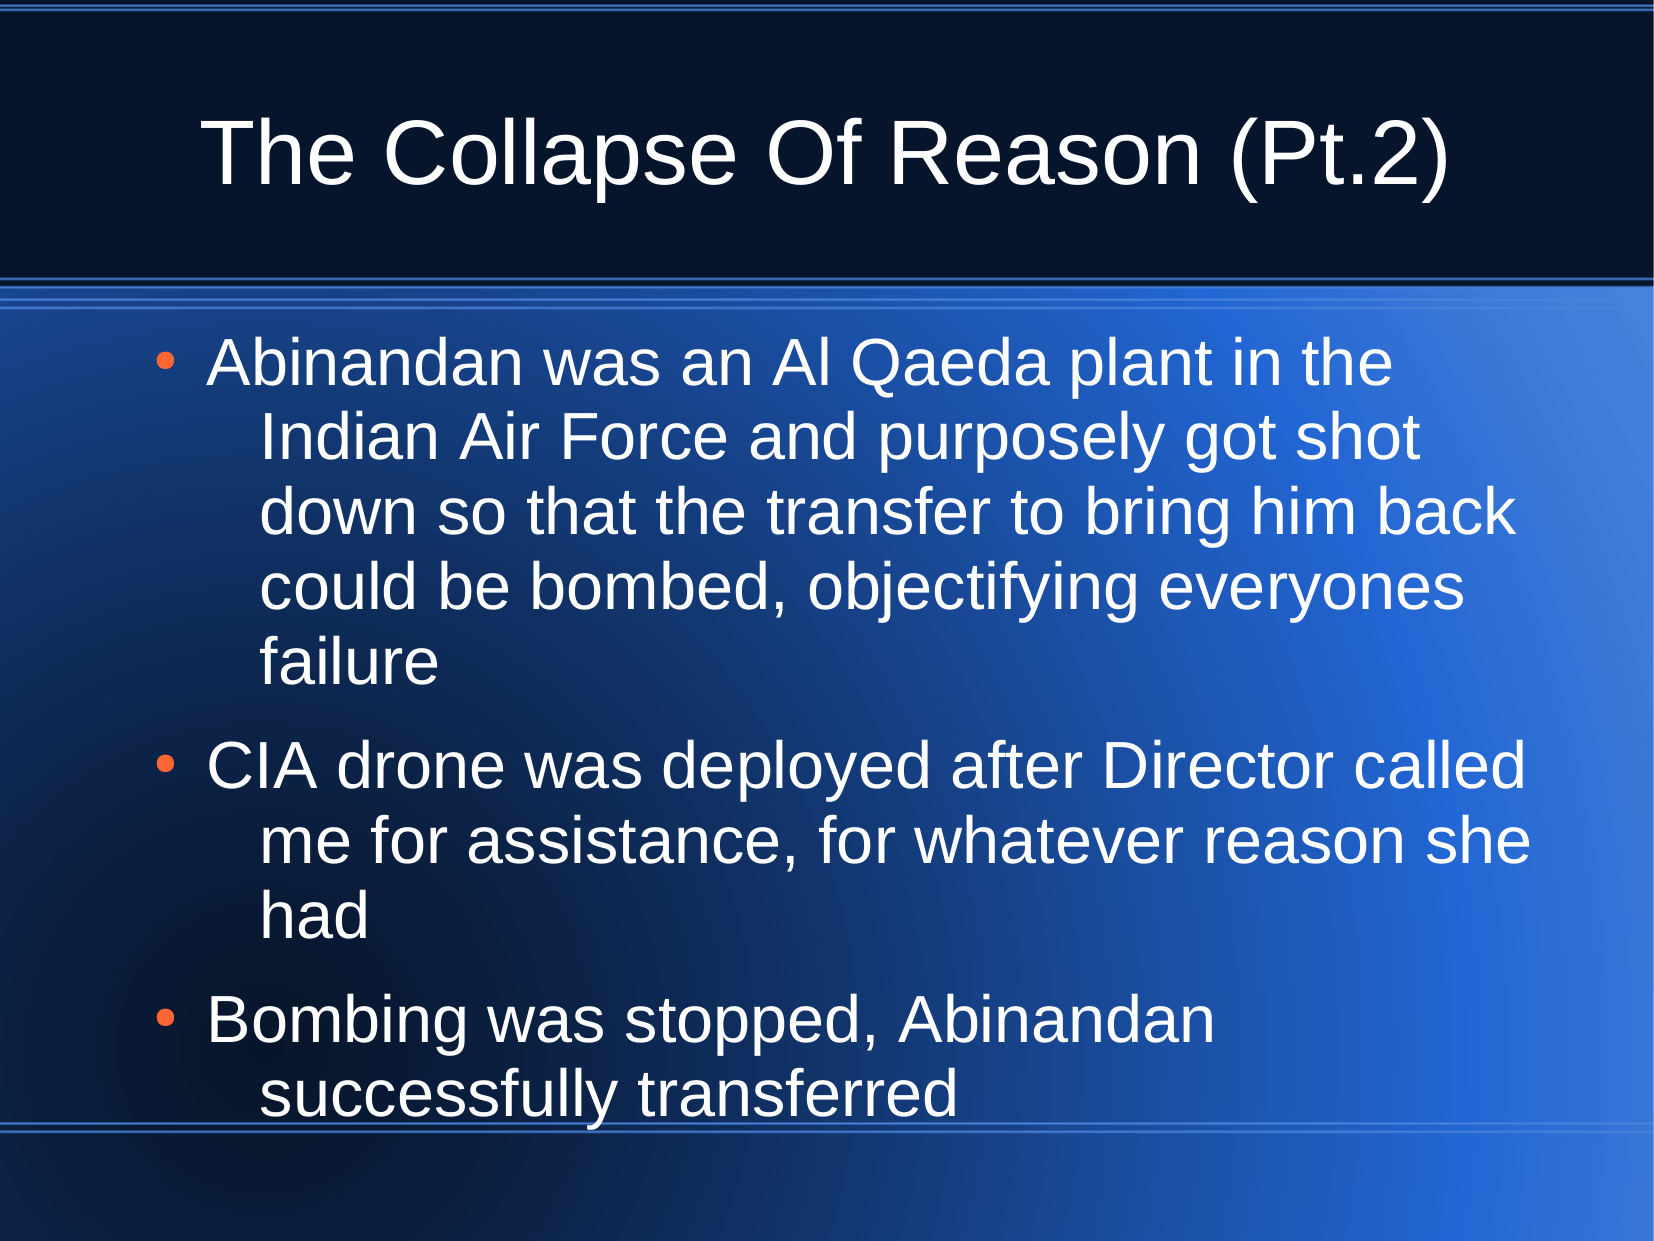

# The Collapse Of Reason (Pt.2)
Abinandan was an Al Qaeda plant in the Indian Air Force and purposely got shot down so that the transfer to bring him back could be bombed, objectifying everyones failure
CIA drone was deployed after Director called me for assistance, for whatever reason she had
Bombing was stopped, Abinandan successfully transferred